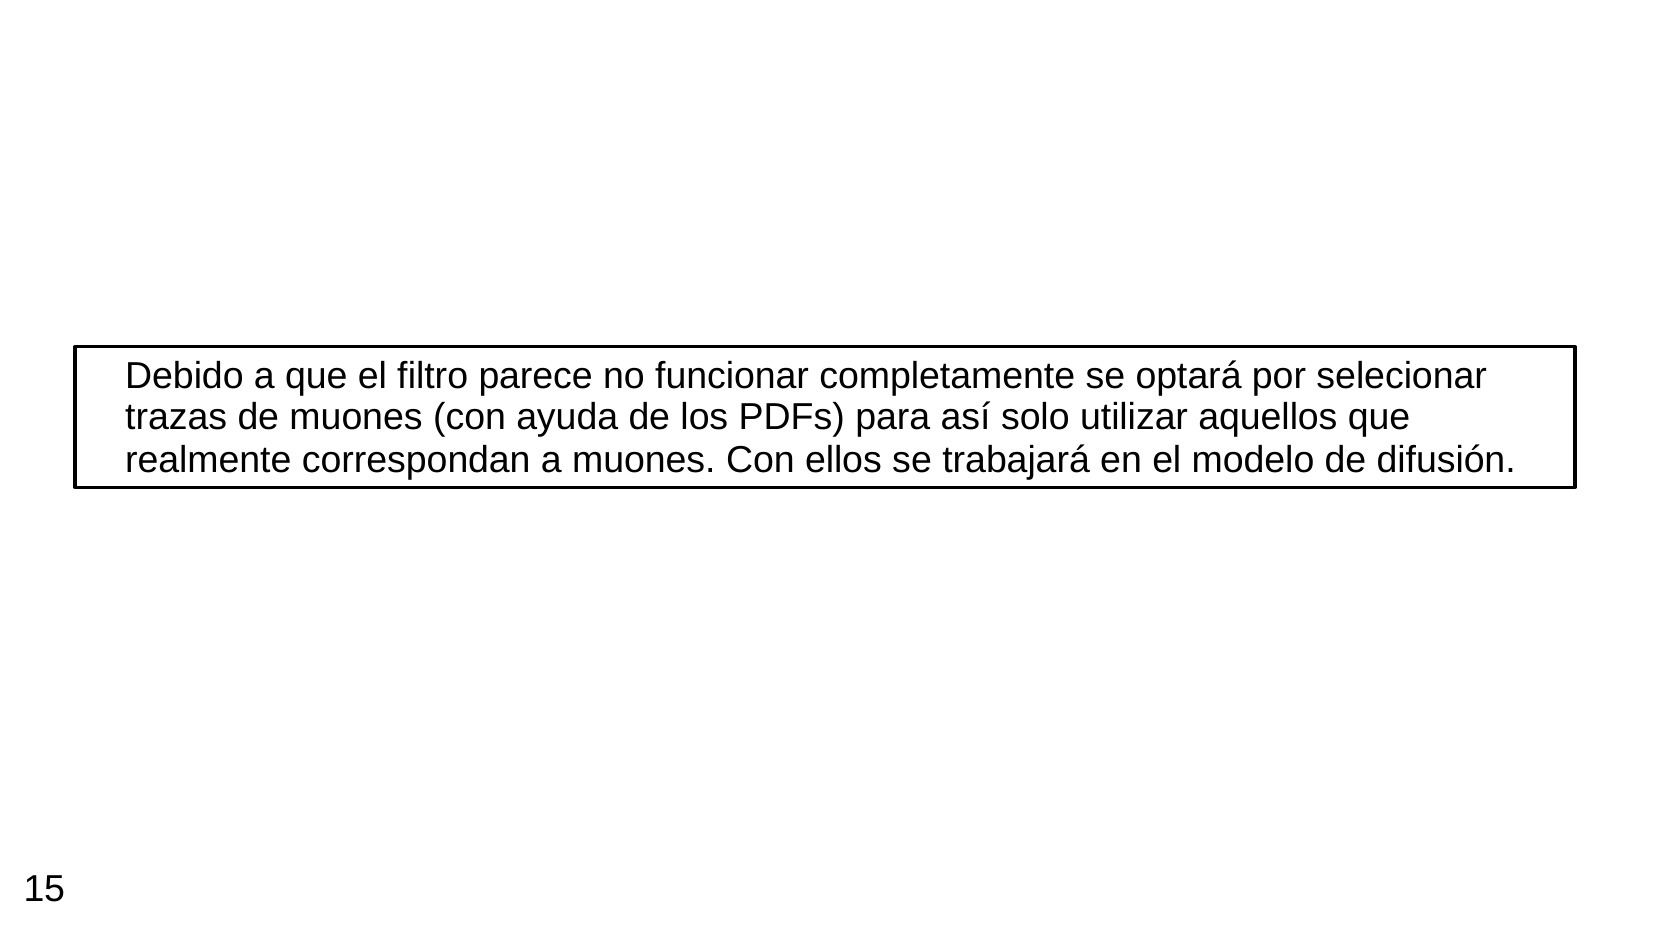

Debido a que el filtro parece no funcionar completamente se optará por selecionar trazas de muones (con ayuda de los PDFs) para así solo utilizar aquellos que realmente correspondan a muones. Con ellos se trabajará en el modelo de difusión.